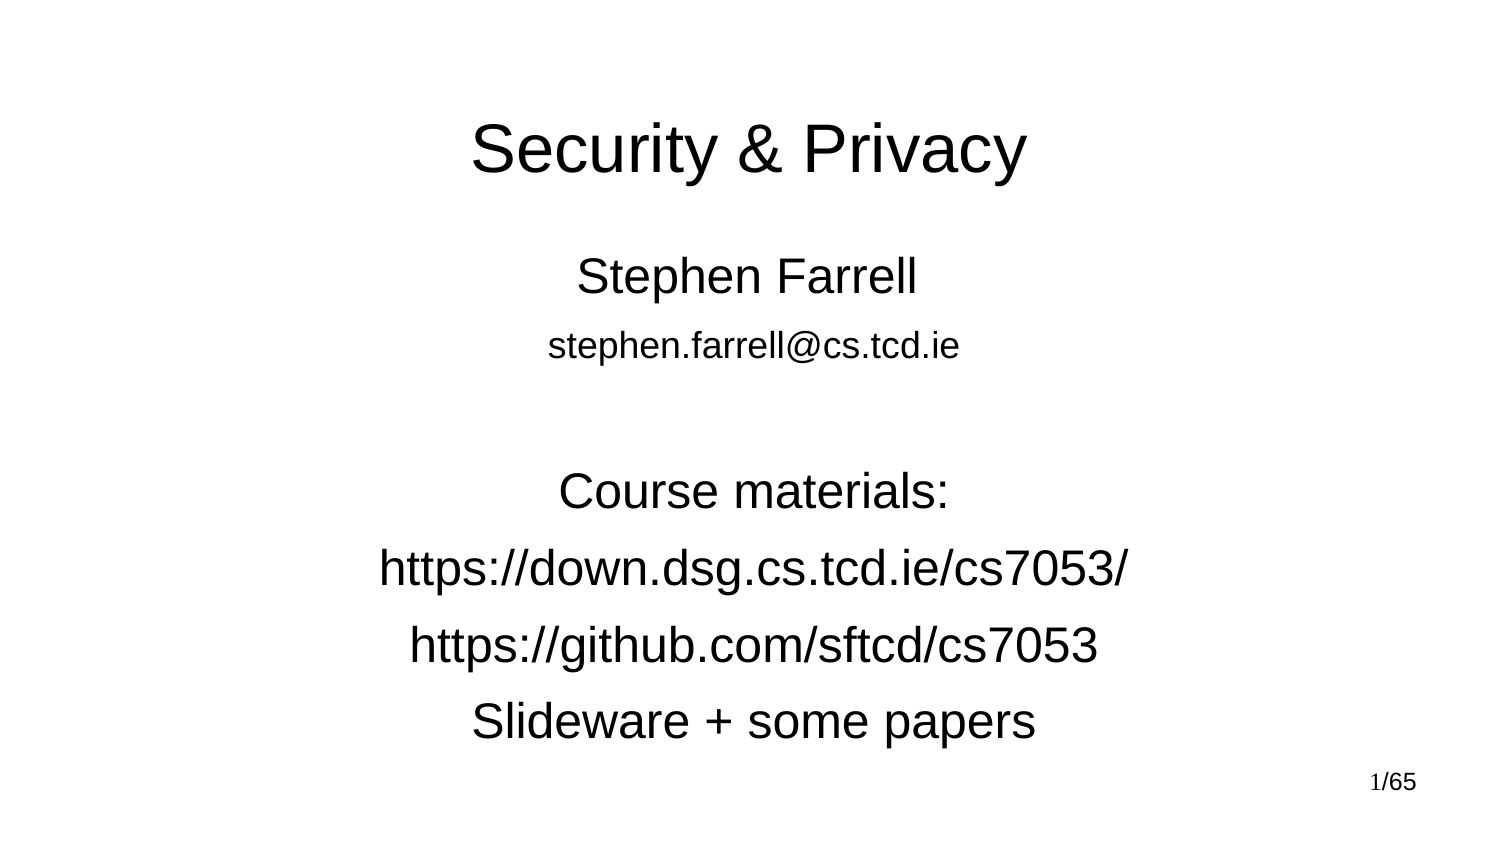

# Security & Privacy
Stephen Farrell
stephen.farrell@cs.tcd.ie
Course materials:
https://down.dsg.cs.tcd.ie/cs7053/
https://github.com/sftcd/cs7053
Slideware + some papers